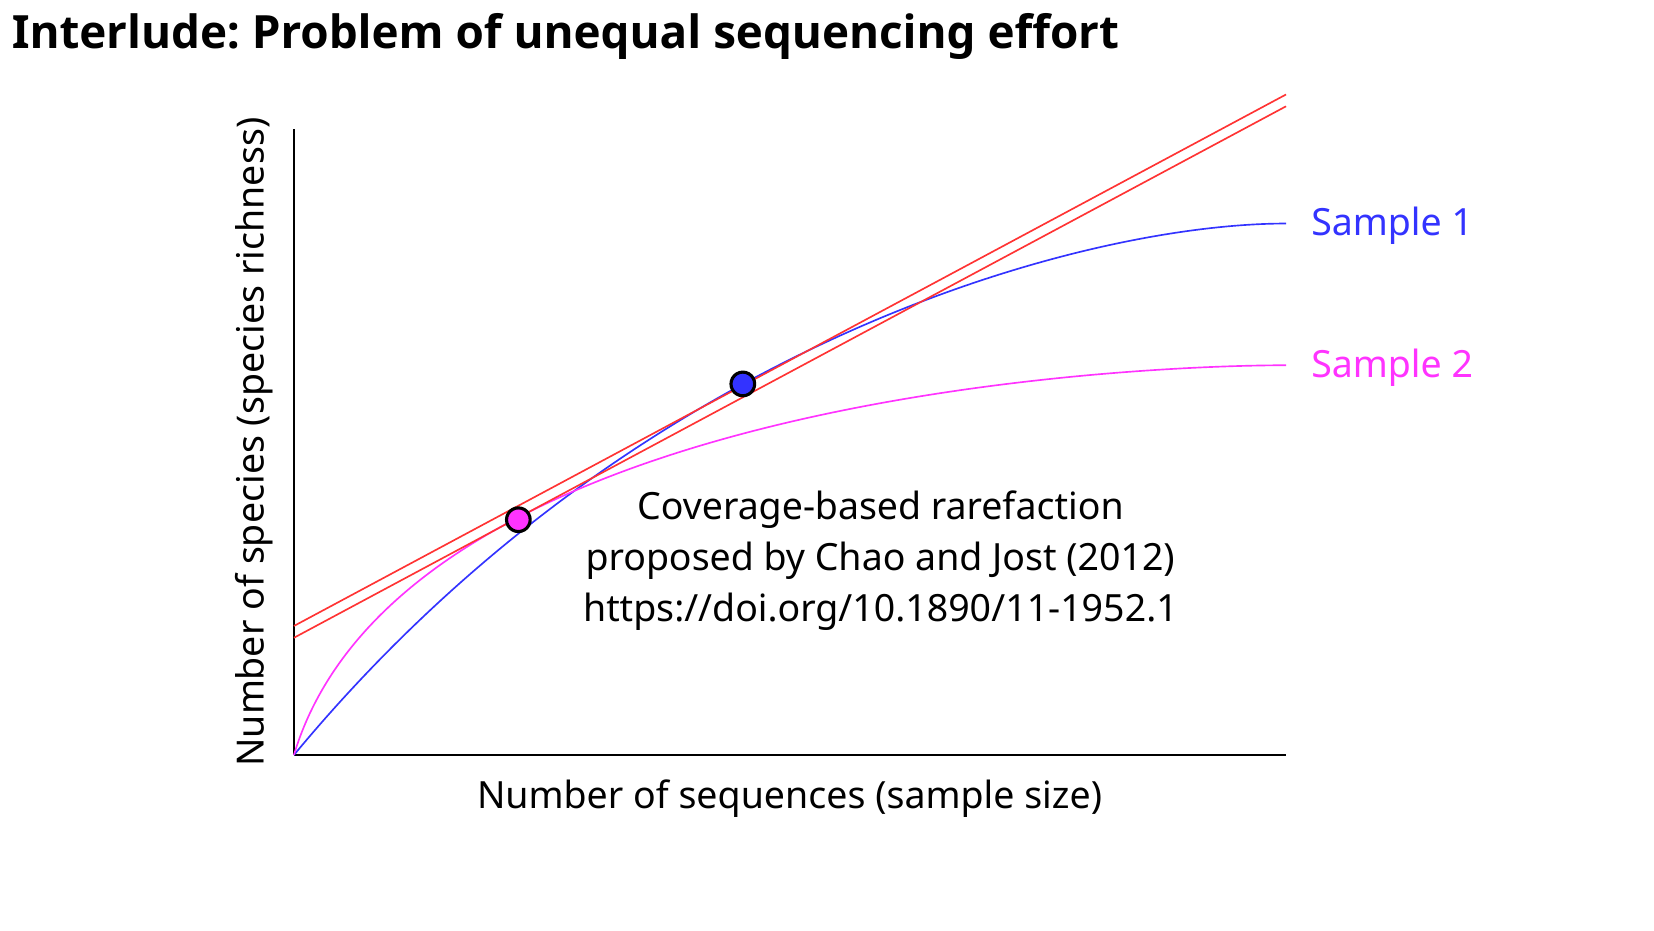

# Interlude: Problem of unequal sequencing effort
Sample 1
Sample 2
Number of species (species richness)
Coverage-based rarefaction
proposed by Chao and Jost (2012)
https://doi.org/10.1890/11-1952.1
Number of sequences (sample size)